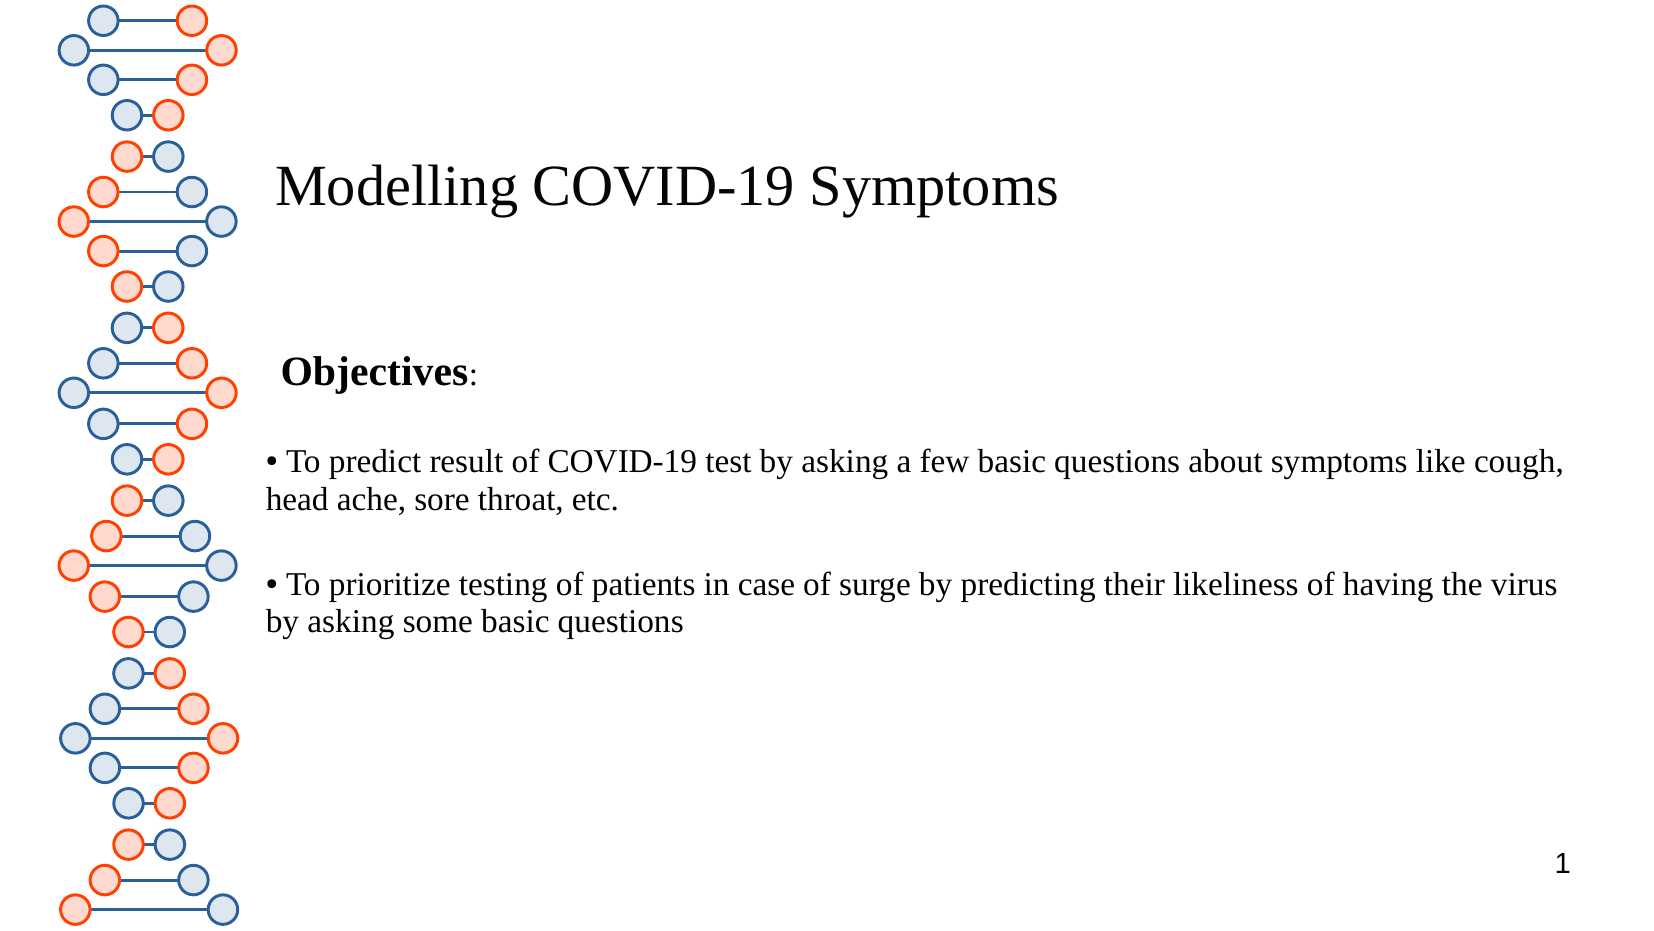

# Modelling COVID-19 Symptoms
Objectives:
 To predict result of COVID-19 test by asking a few basic questions about symptoms like cough, head ache, sore throat, etc.
 To prioritize testing of patients in case of surge by predicting their likeliness of having the virus by asking some basic questions
1